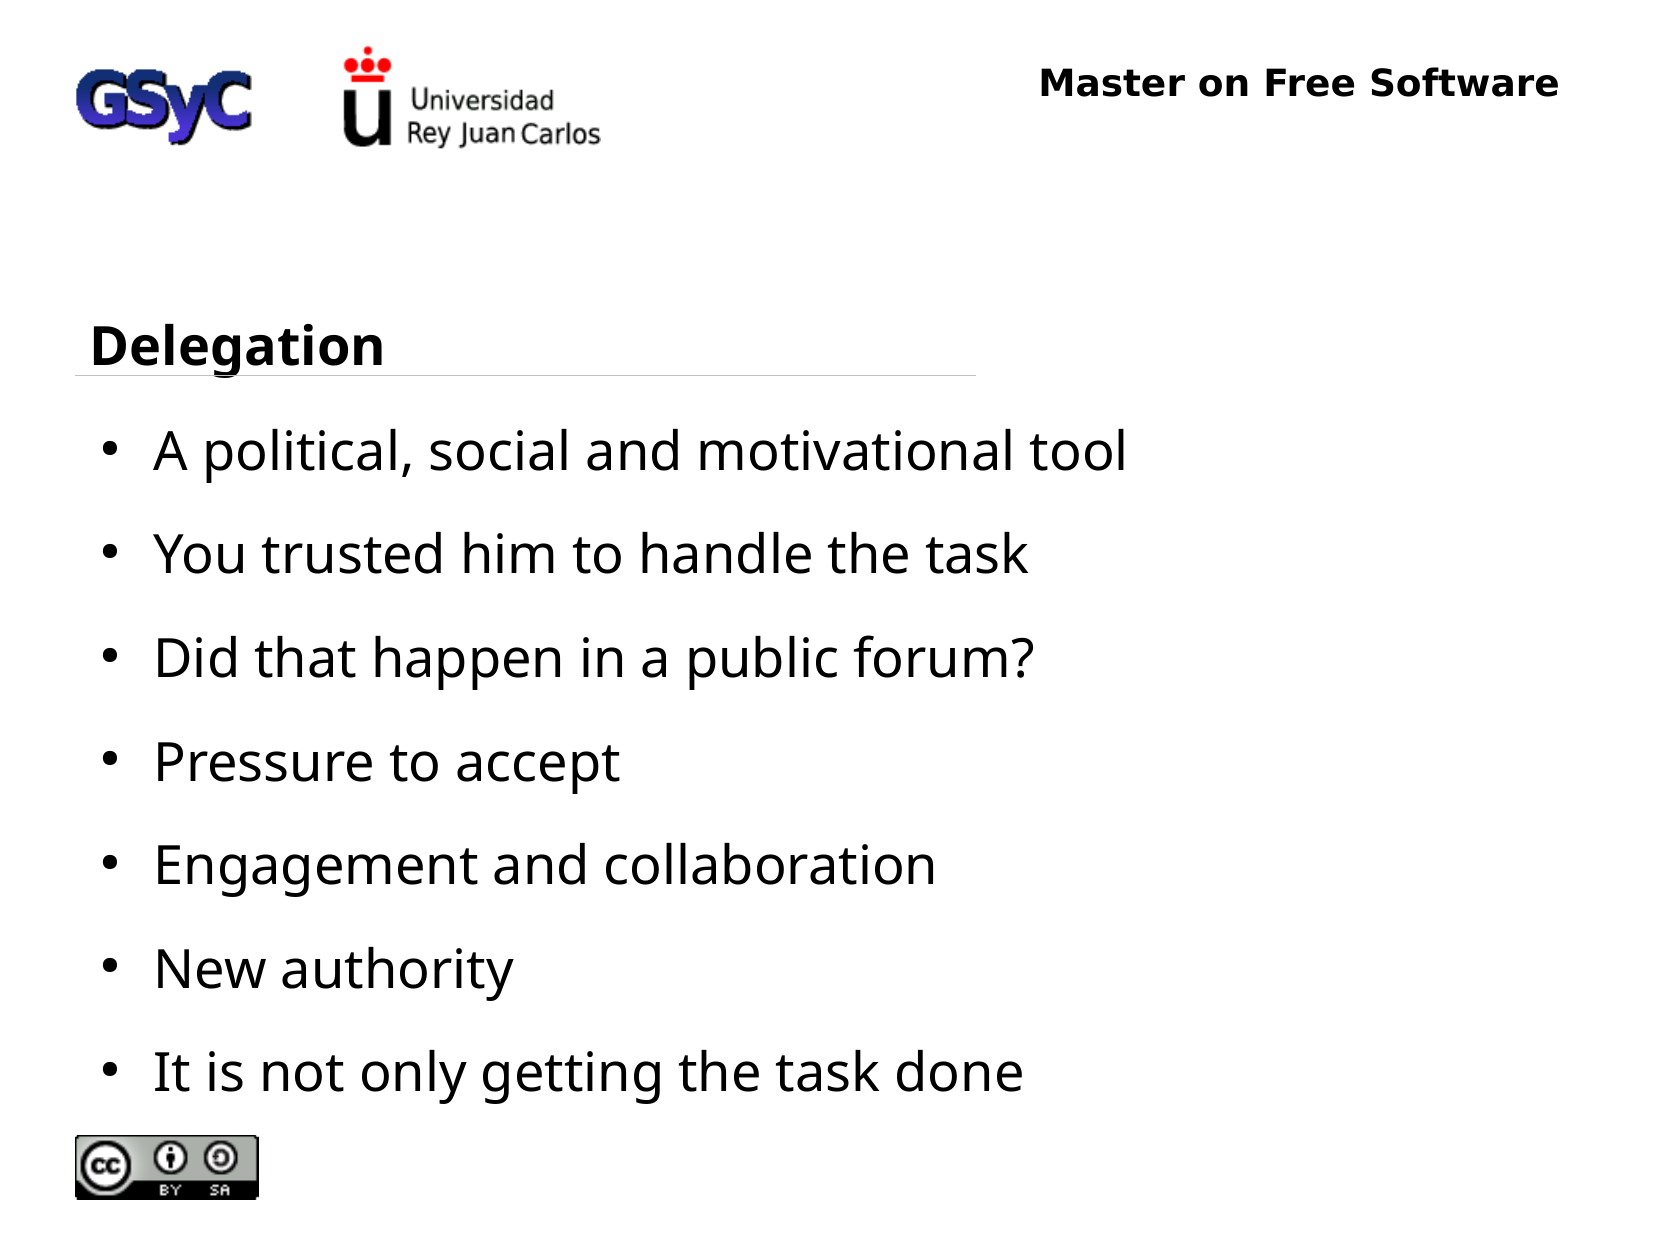

Delegation
# A political, social and motivational tool
You trusted him to handle the task
Did that happen in a public forum?
Pressure to accept
Engagement and collaboration
New authority
It is not only getting the task done